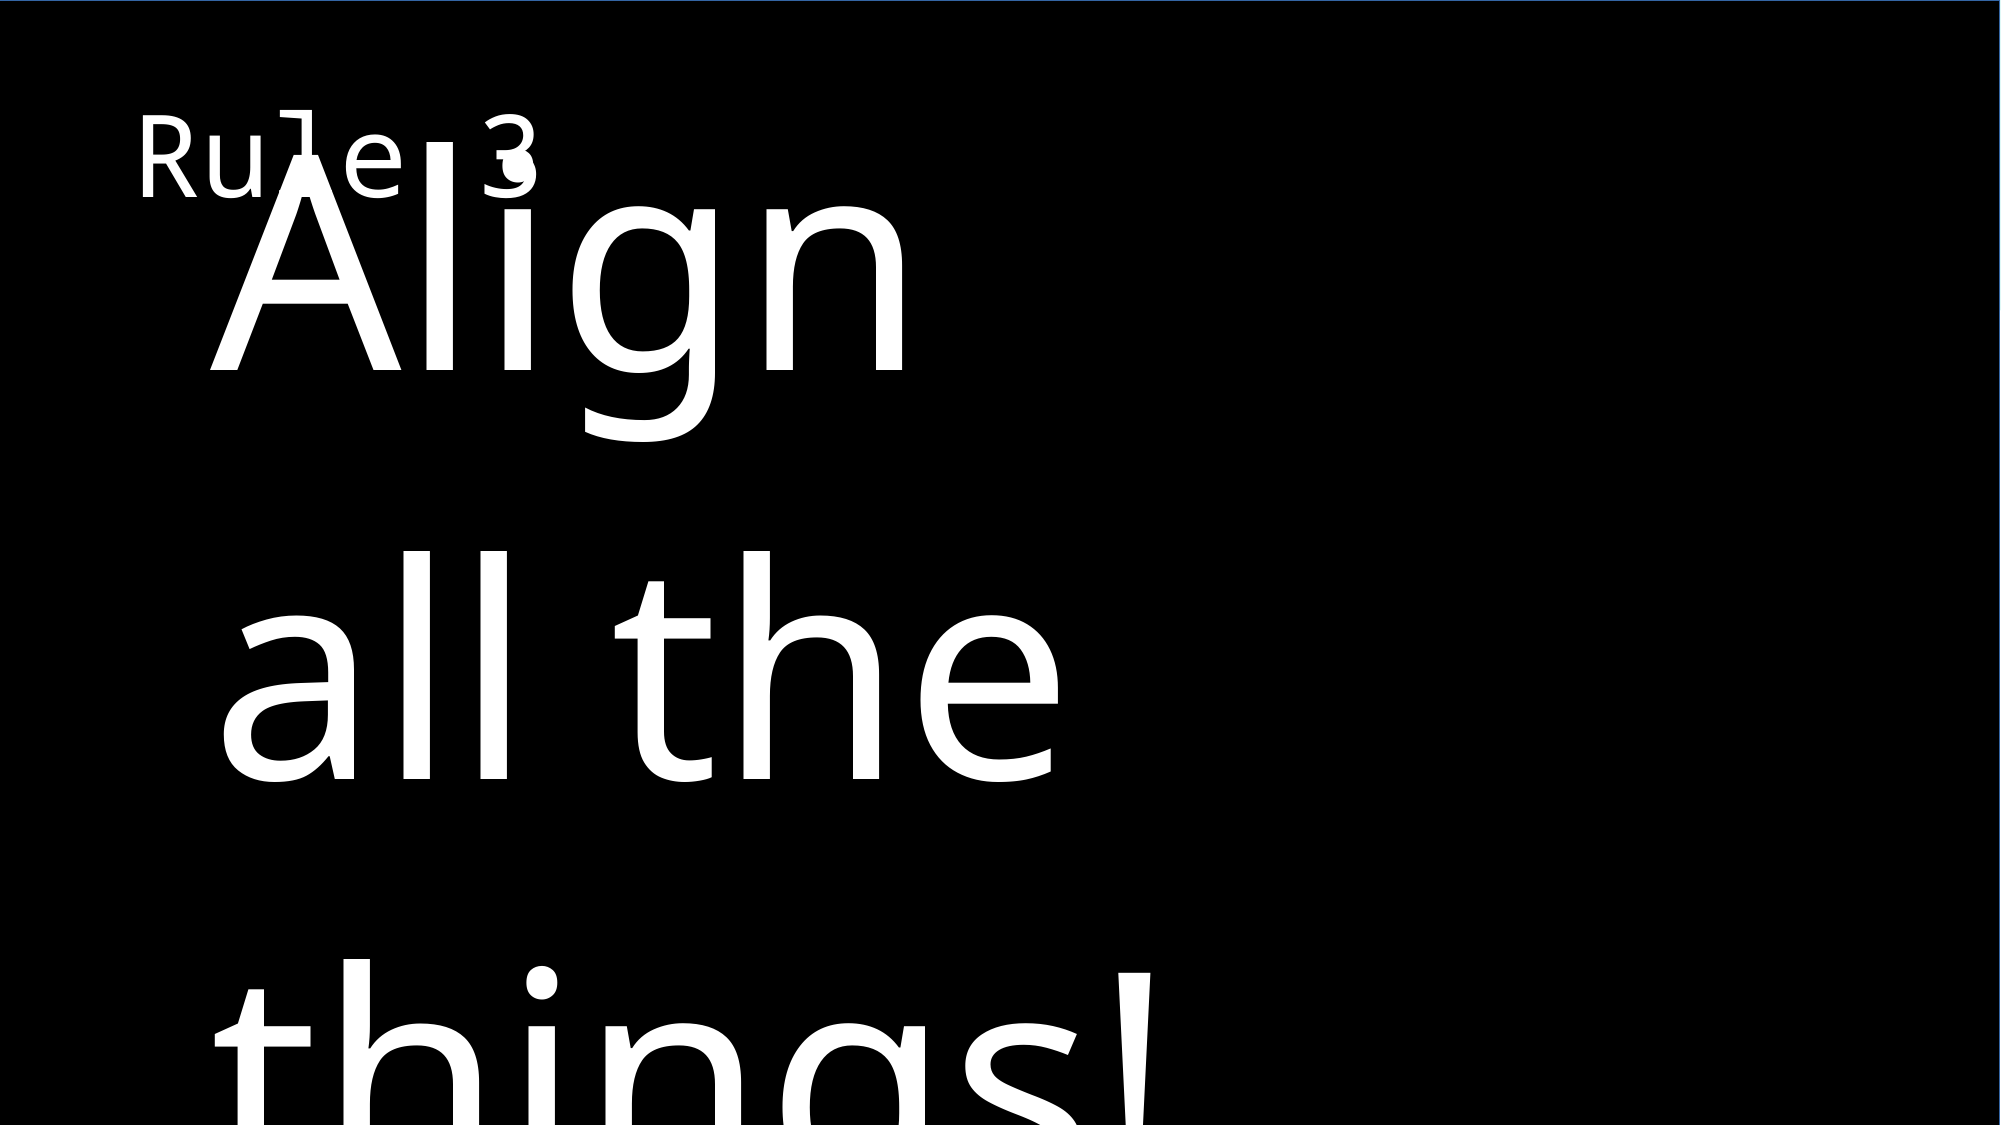

Align
all the things!
# Rule 3